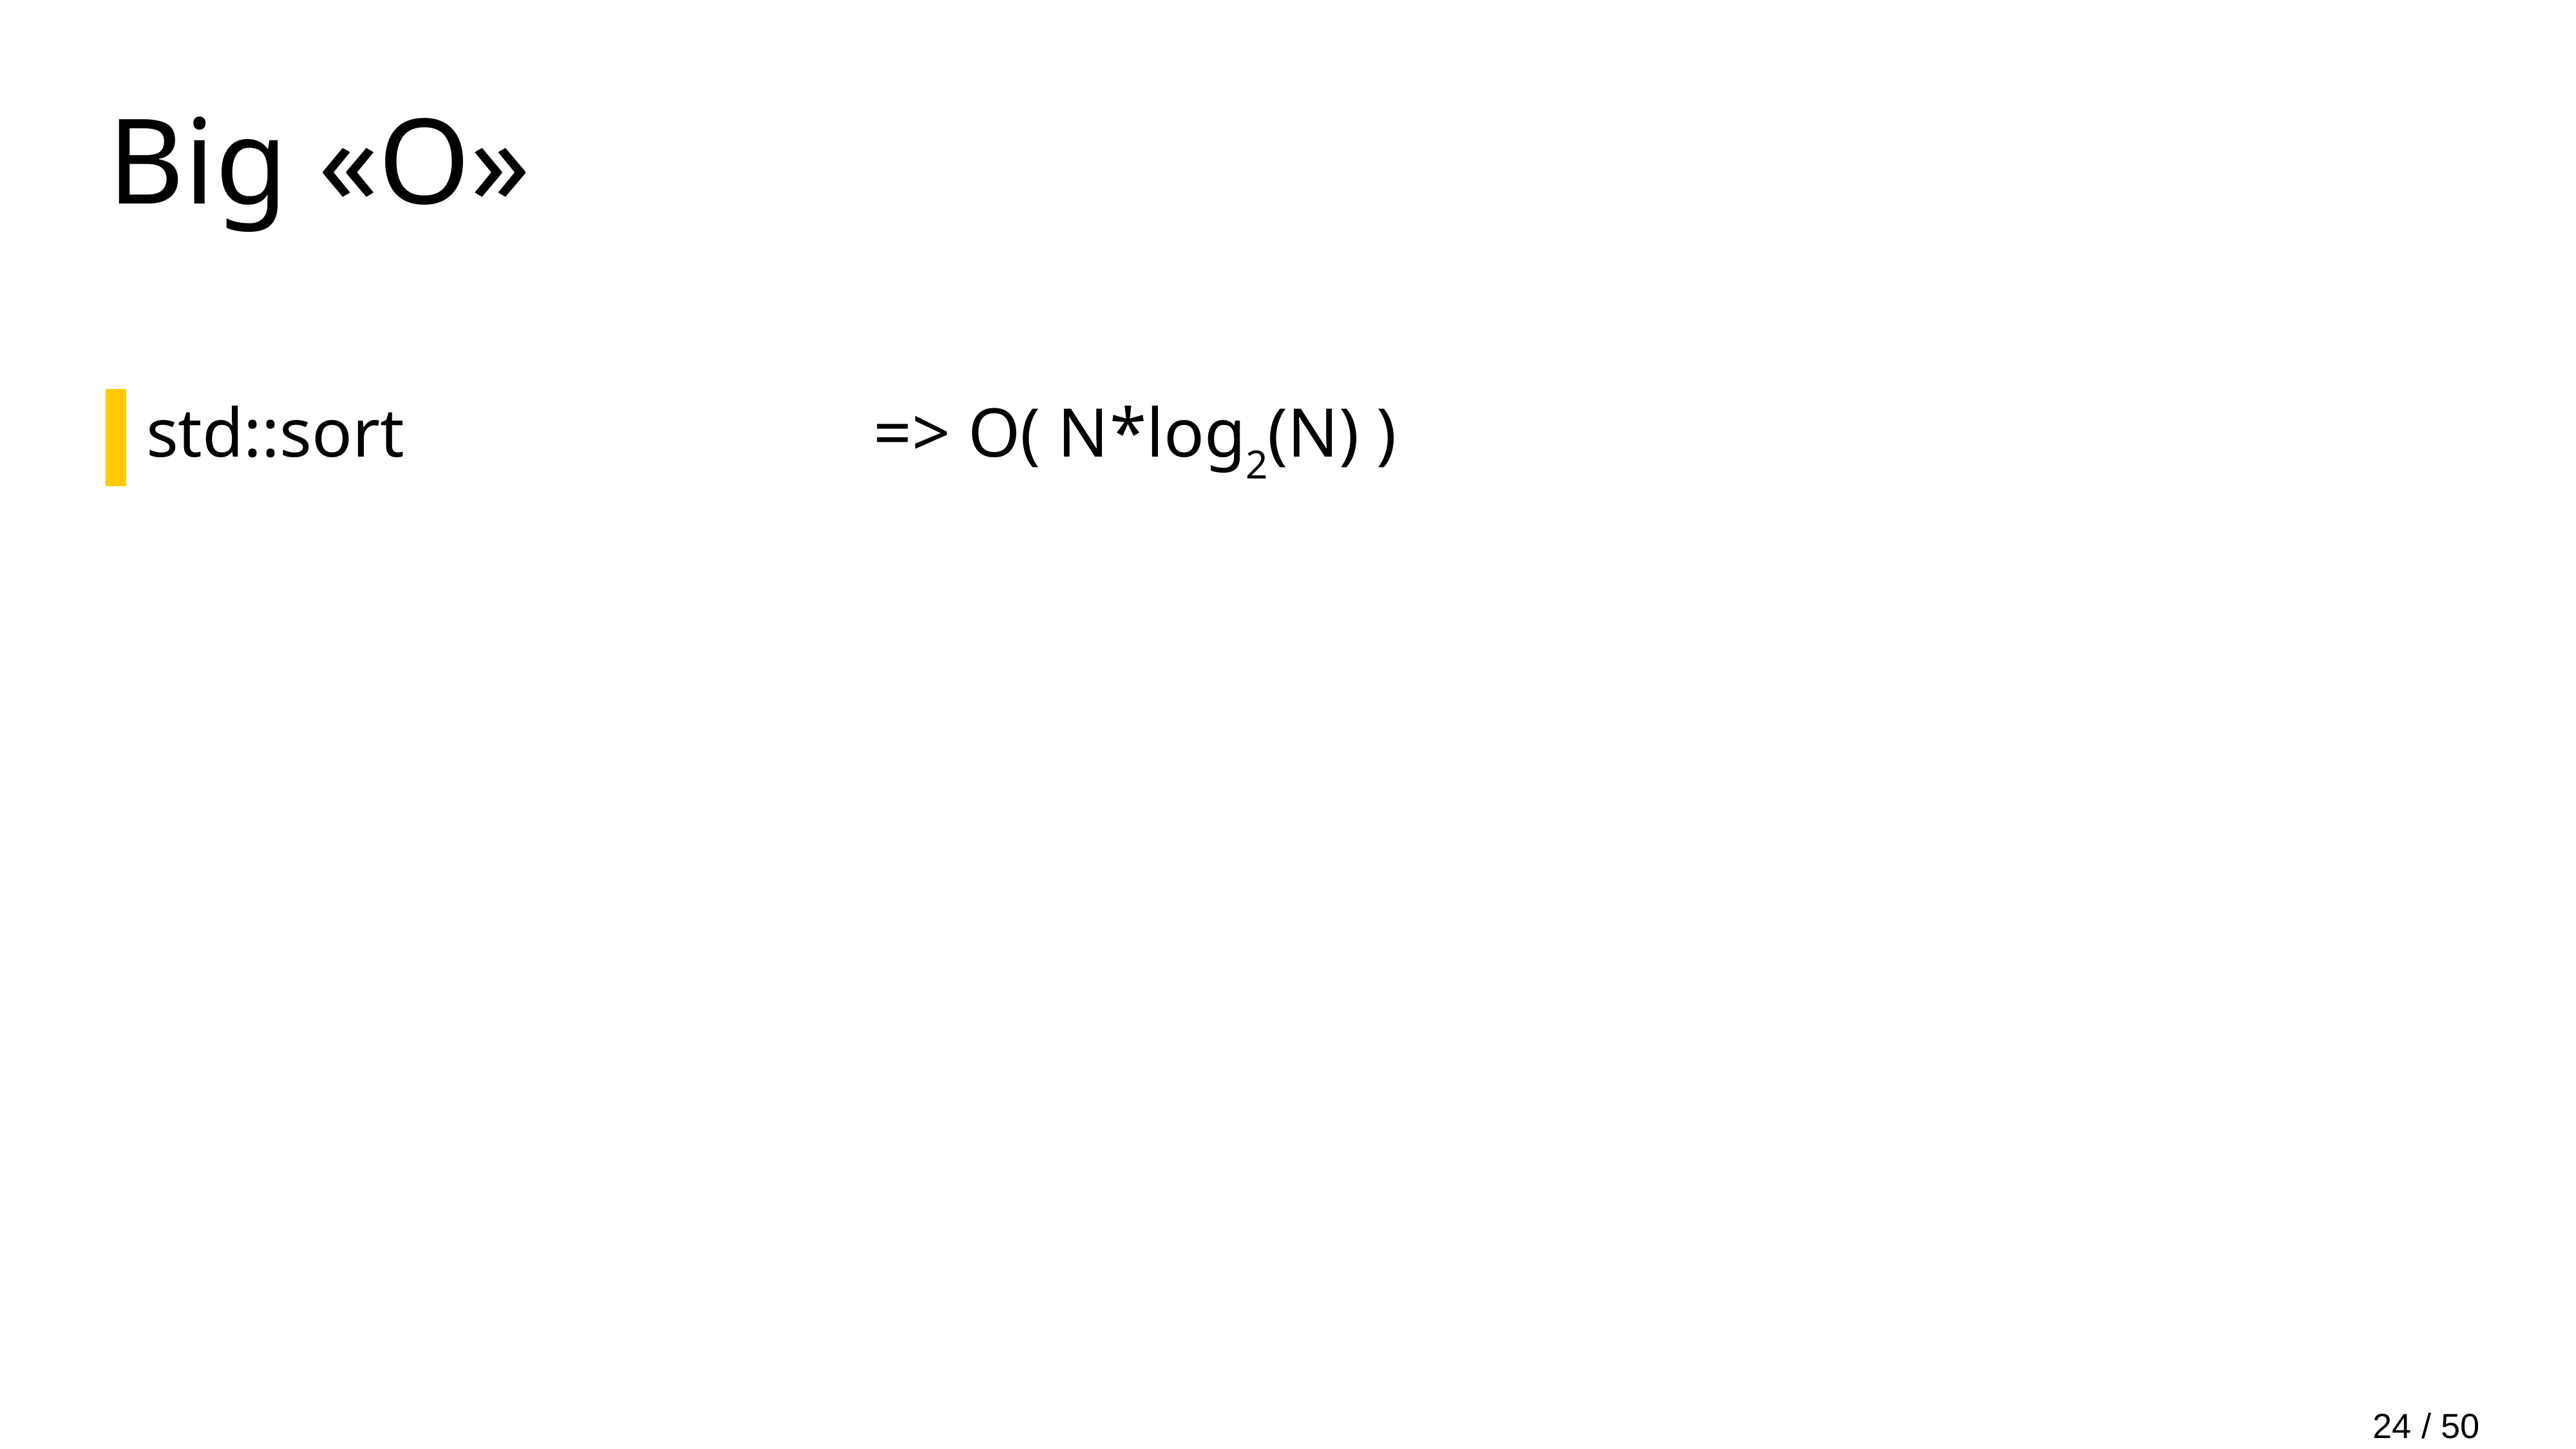

# Big «О»
 std::sort => O( N*log2(N) )